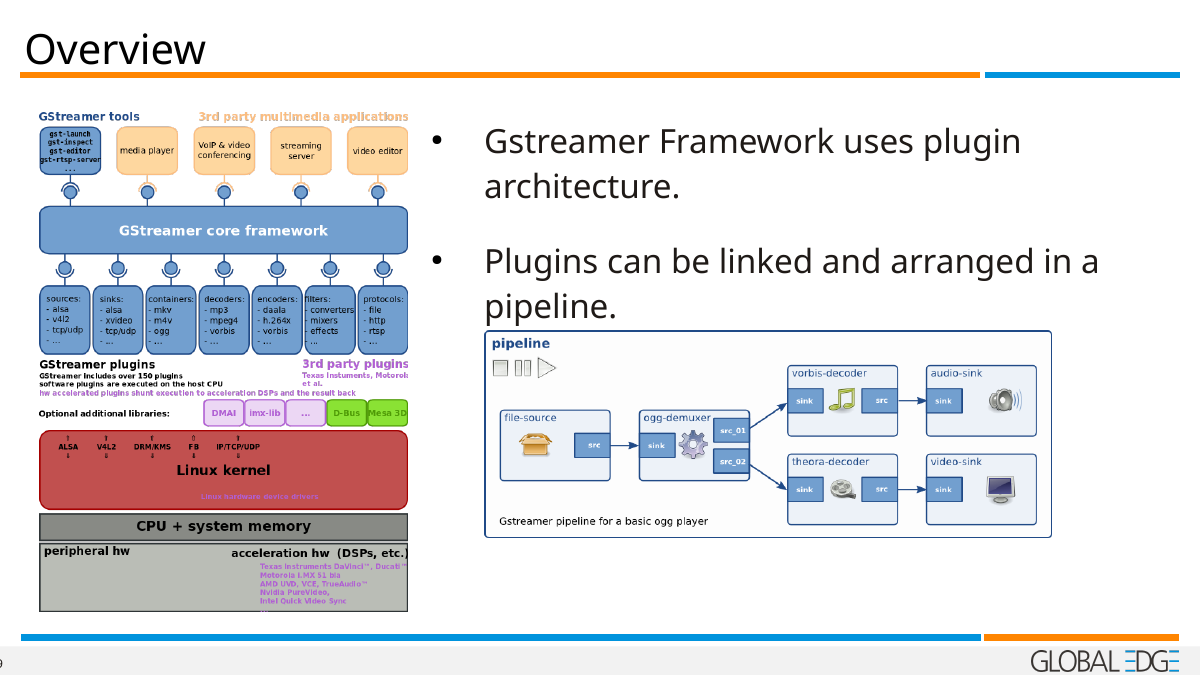

# Overview
Gstreamer Framework uses plugin architecture.
Plugins can be linked and arranged in a pipeline.